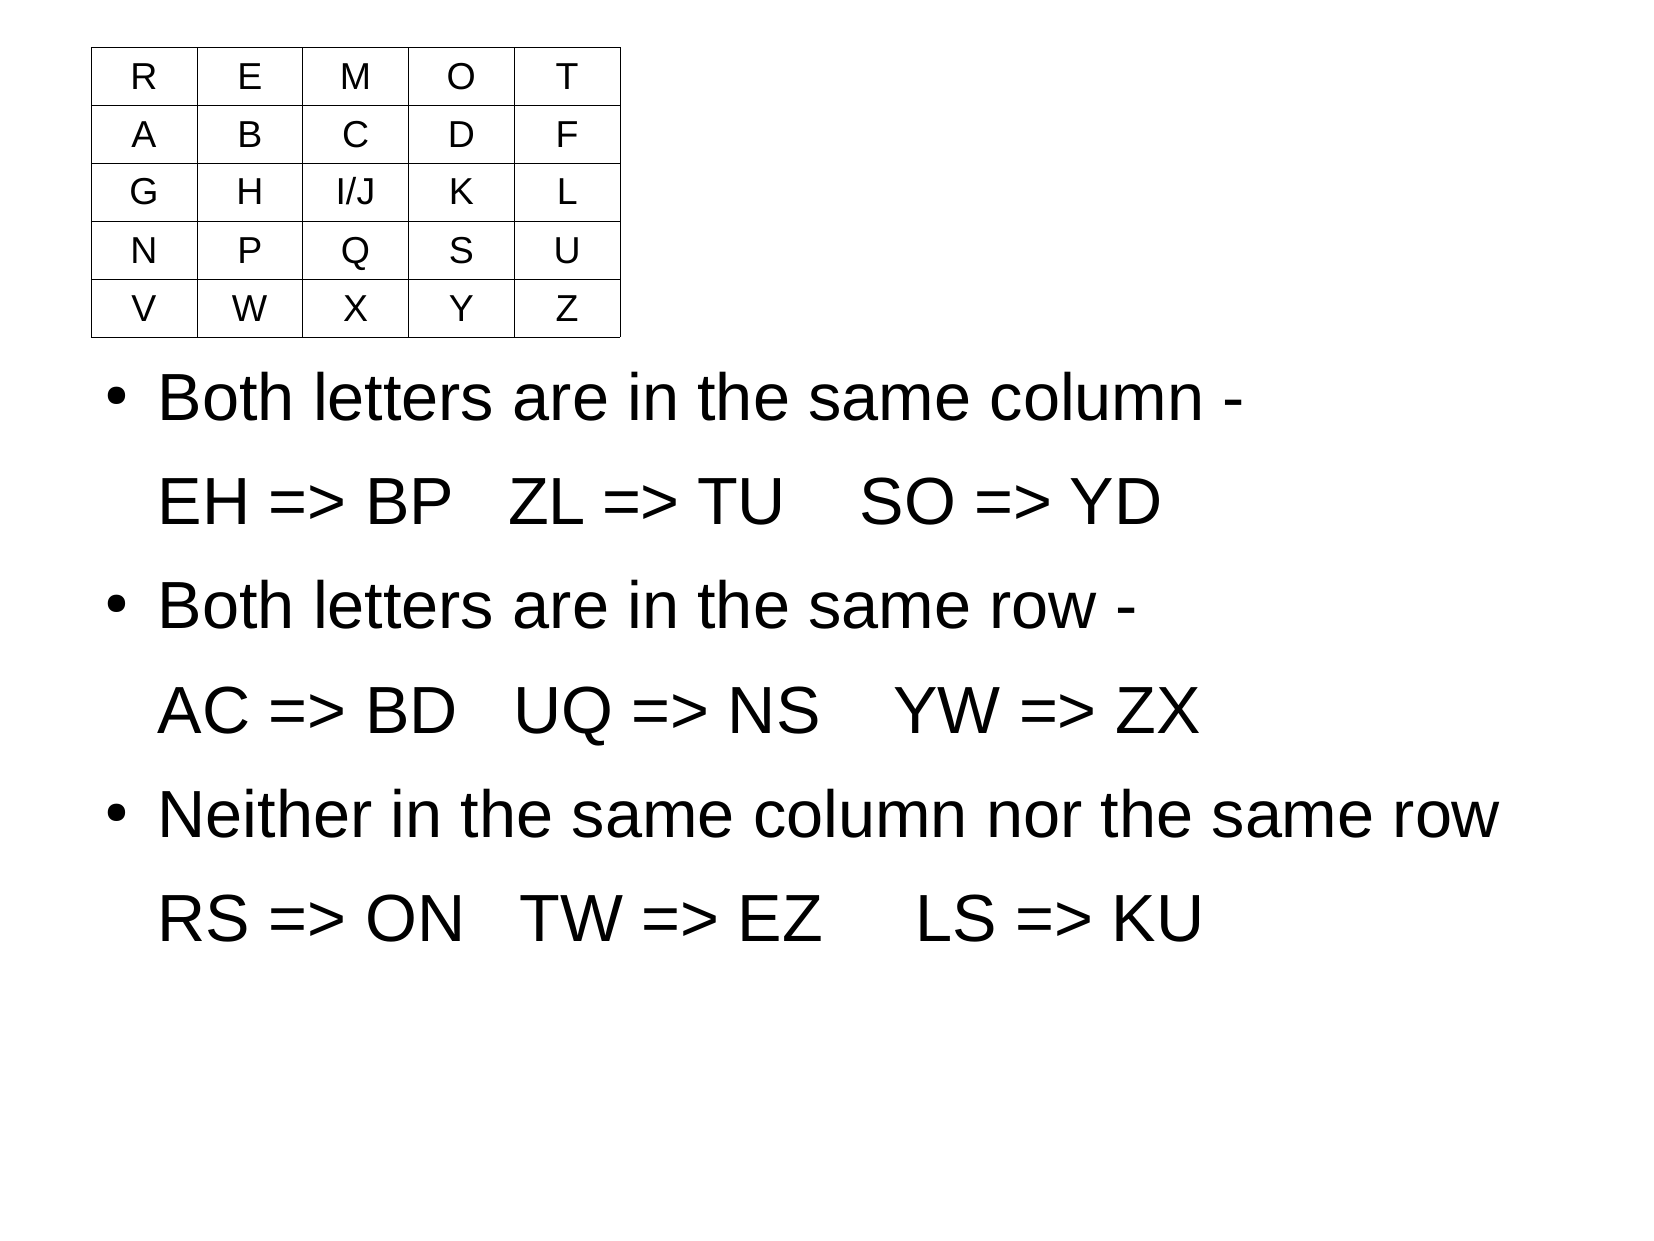

| R | E | M | O | T |
| --- | --- | --- | --- | --- |
| A | B | C | D | F |
| G | H | I/J | K | L |
| N | P | Q | S | U |
| V | W | X | Y | Z |
# Both letters are in the same column -
EH => BP ZL => TU SO => YD
Both letters are in the same row -
AC => BD UQ => NS YW => ZX
Neither in the same column nor the same row
RS => ON TW => EZ LS => KU